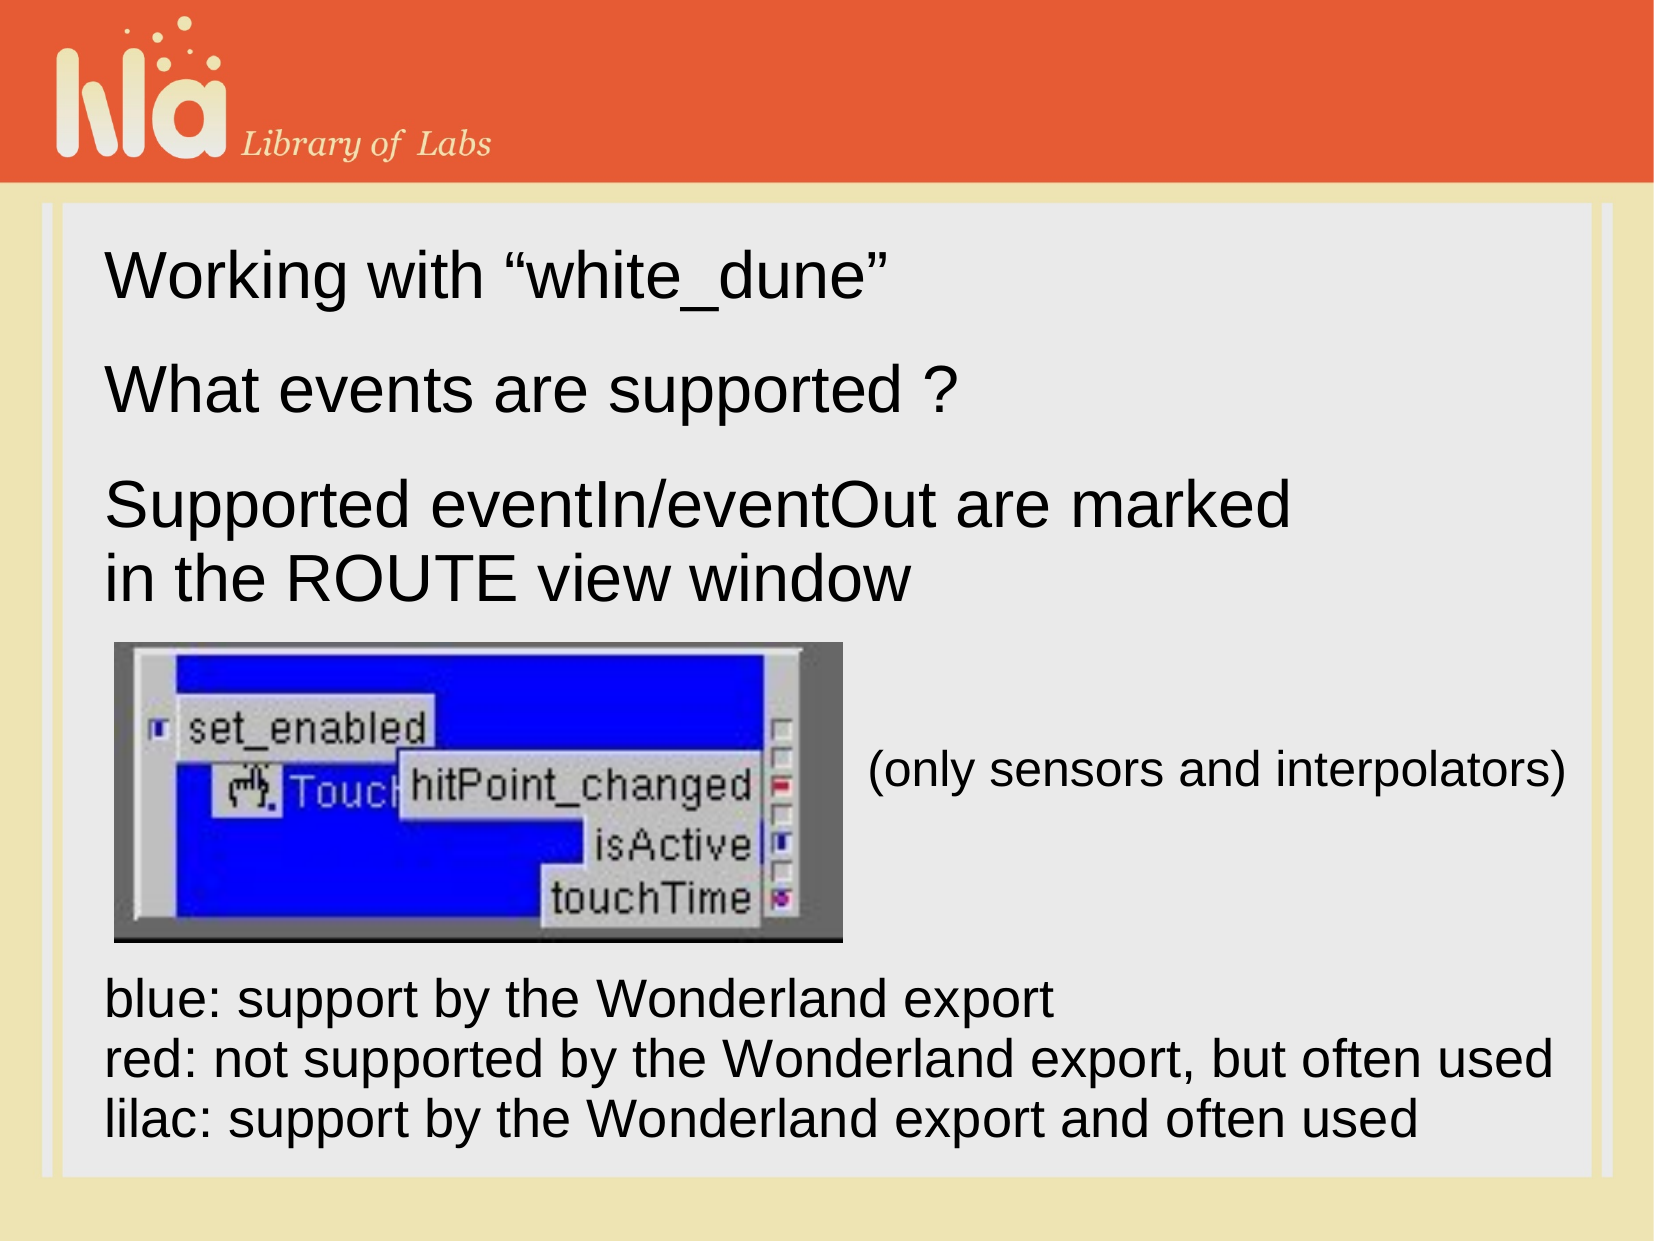

Working with “white_dune”
What events are supported ?
Supported eventIn/eventOut are marked
in the ROUTE view window
(only sensors and interpolators)
blue: support by the Wonderland export
red: not supported by the Wonderland export, but often used
lilac: support by the Wonderland export and often used